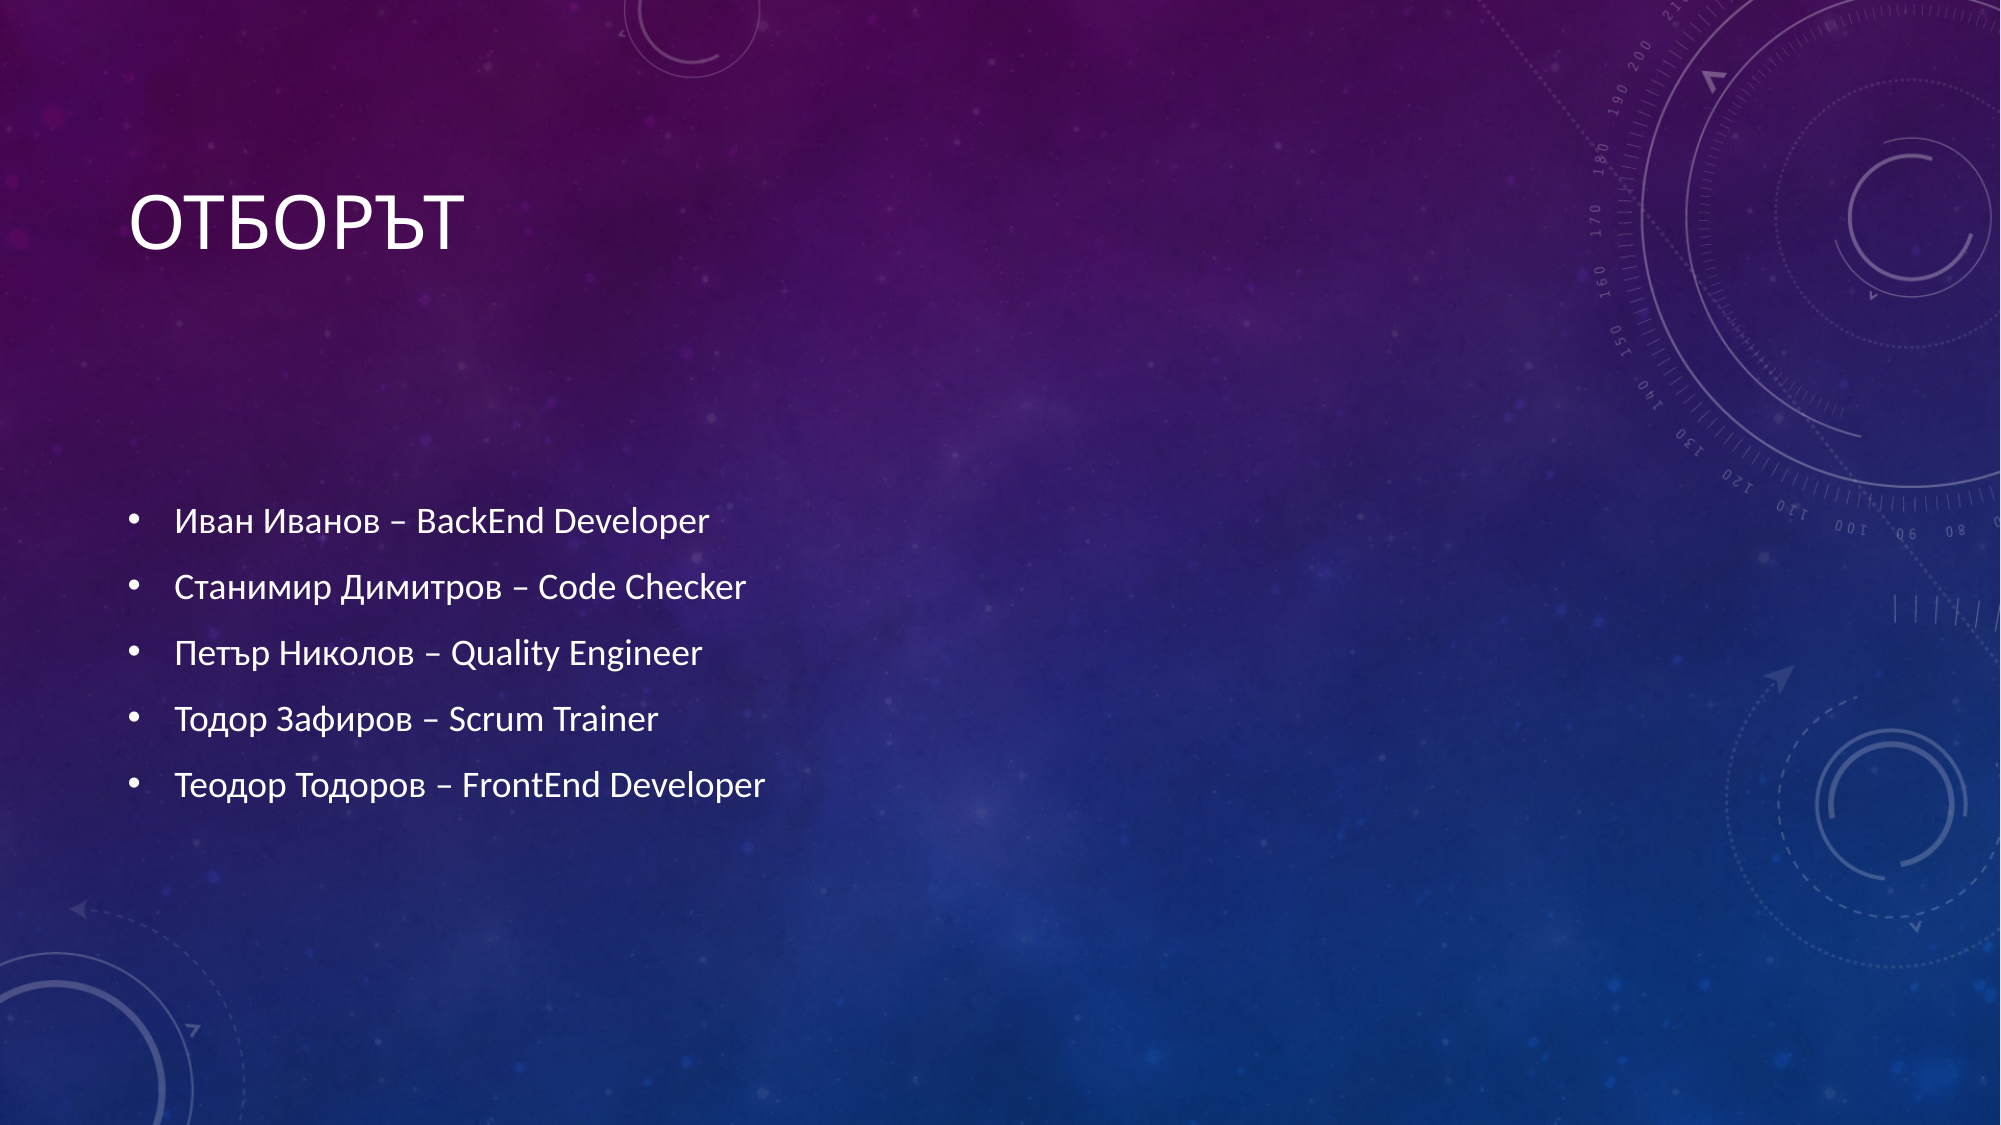

# ОТборът
Иван Иванов – BackEnd Developer
Станимир Димитров – Code Checker
Петър Николов – Quality Engineer
Тодор Зафиров – Scrum Trainer
Теодор Тодоров – FrontEnd Developer